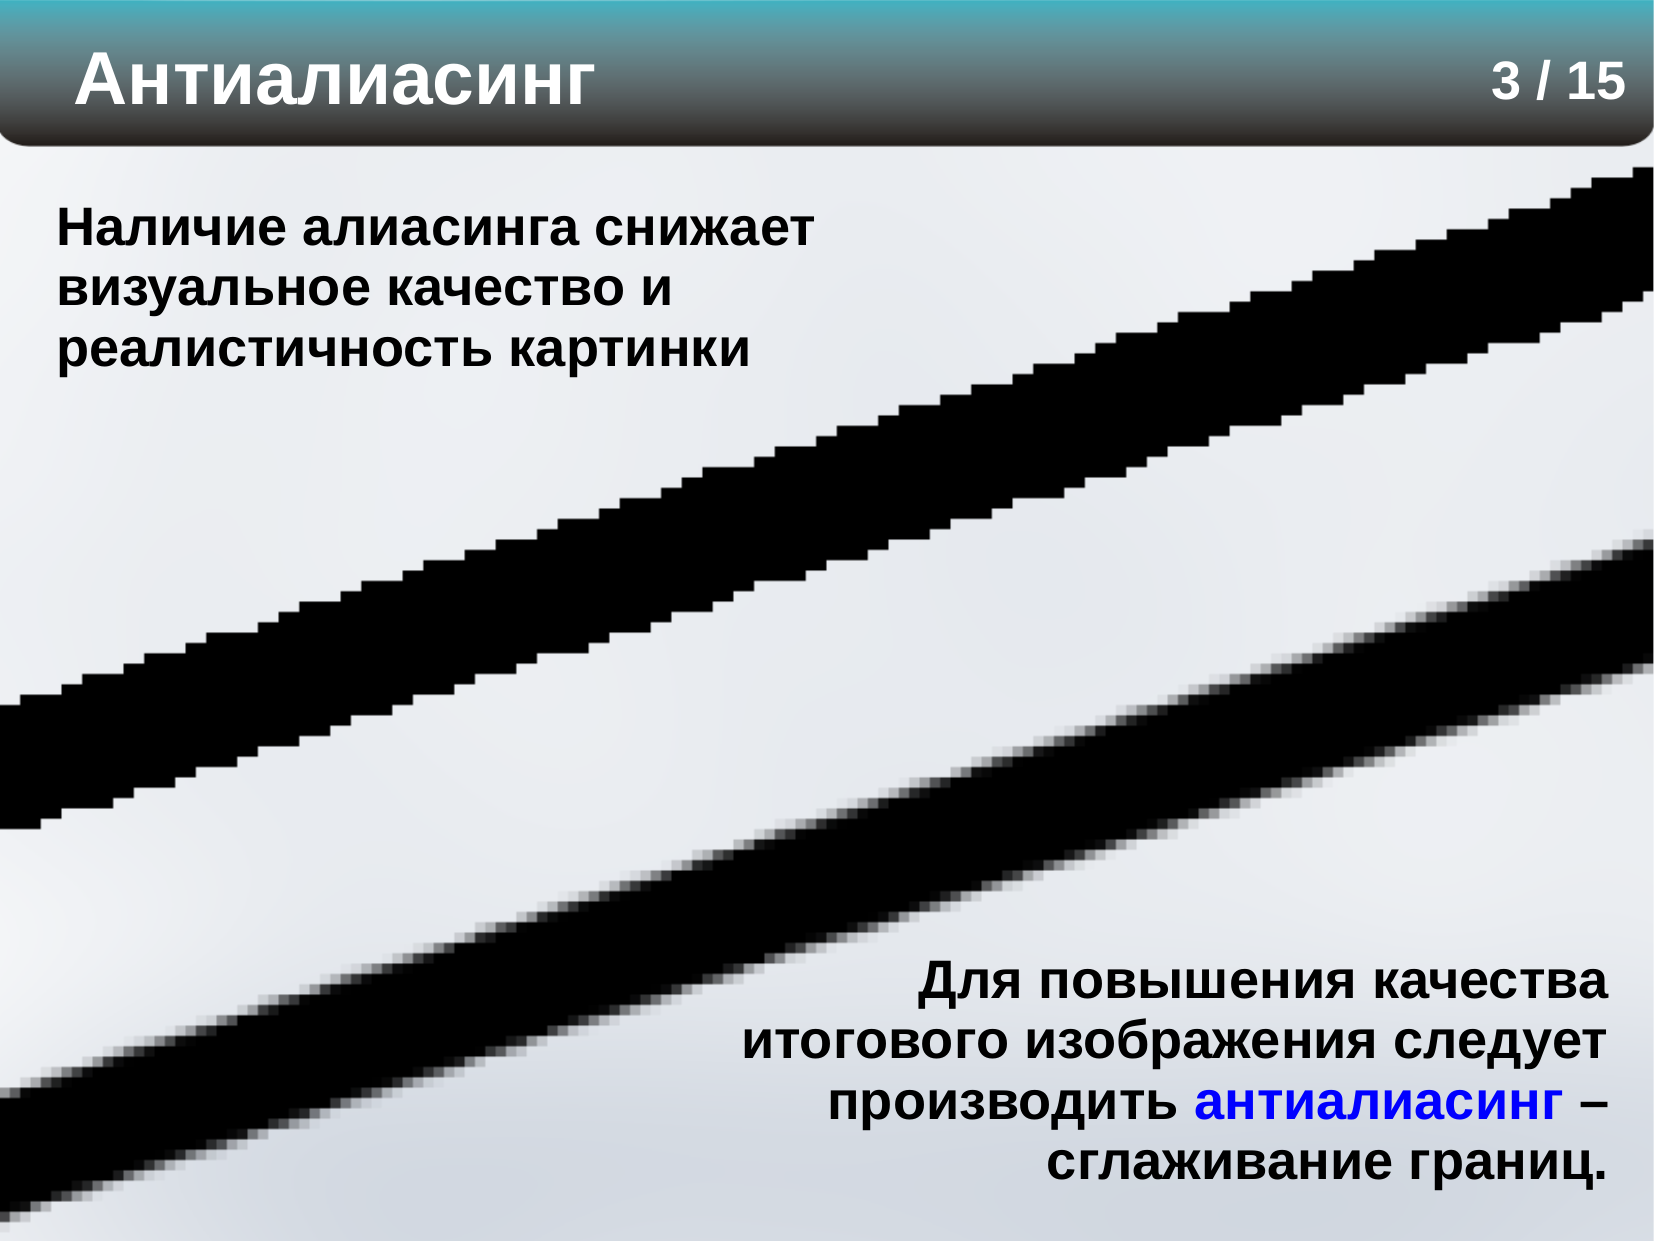

Антиалиасинг
Наличие алиасинга снижает визуальное качество и реалистичность картинки
Для повышения качества итогового изображения следует производить антиалиасинг – сглаживание границ.